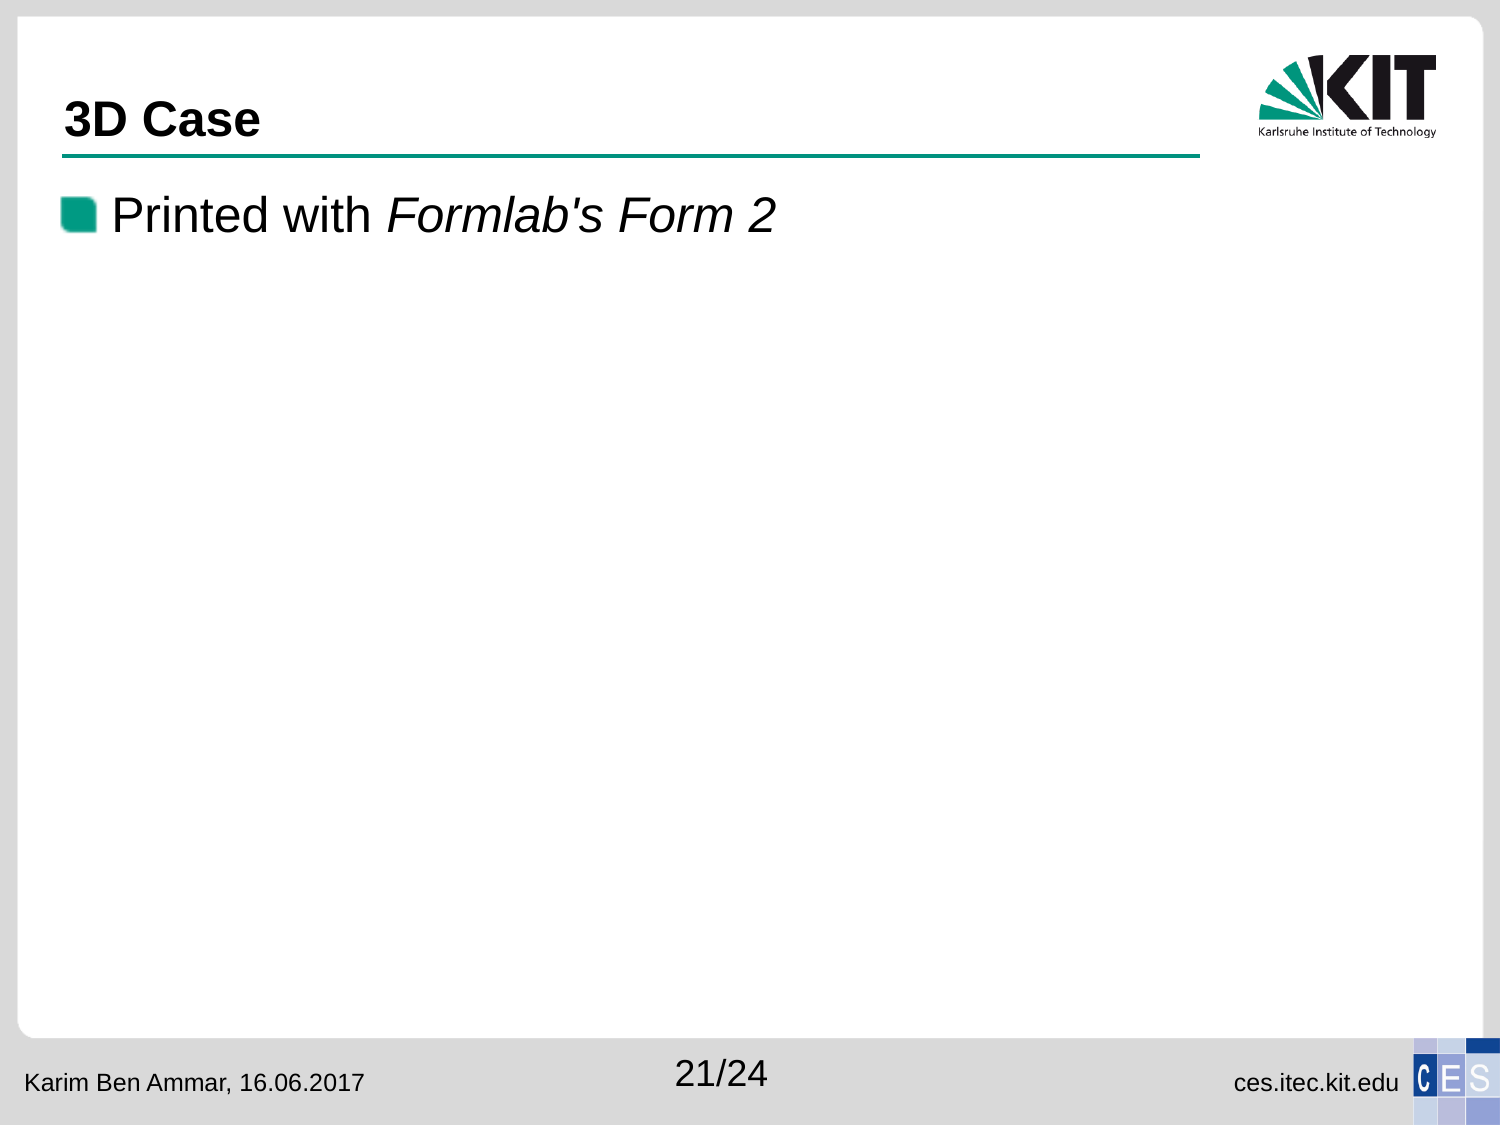

# 3D Case
Printed with Formlab's Form 2
21/24